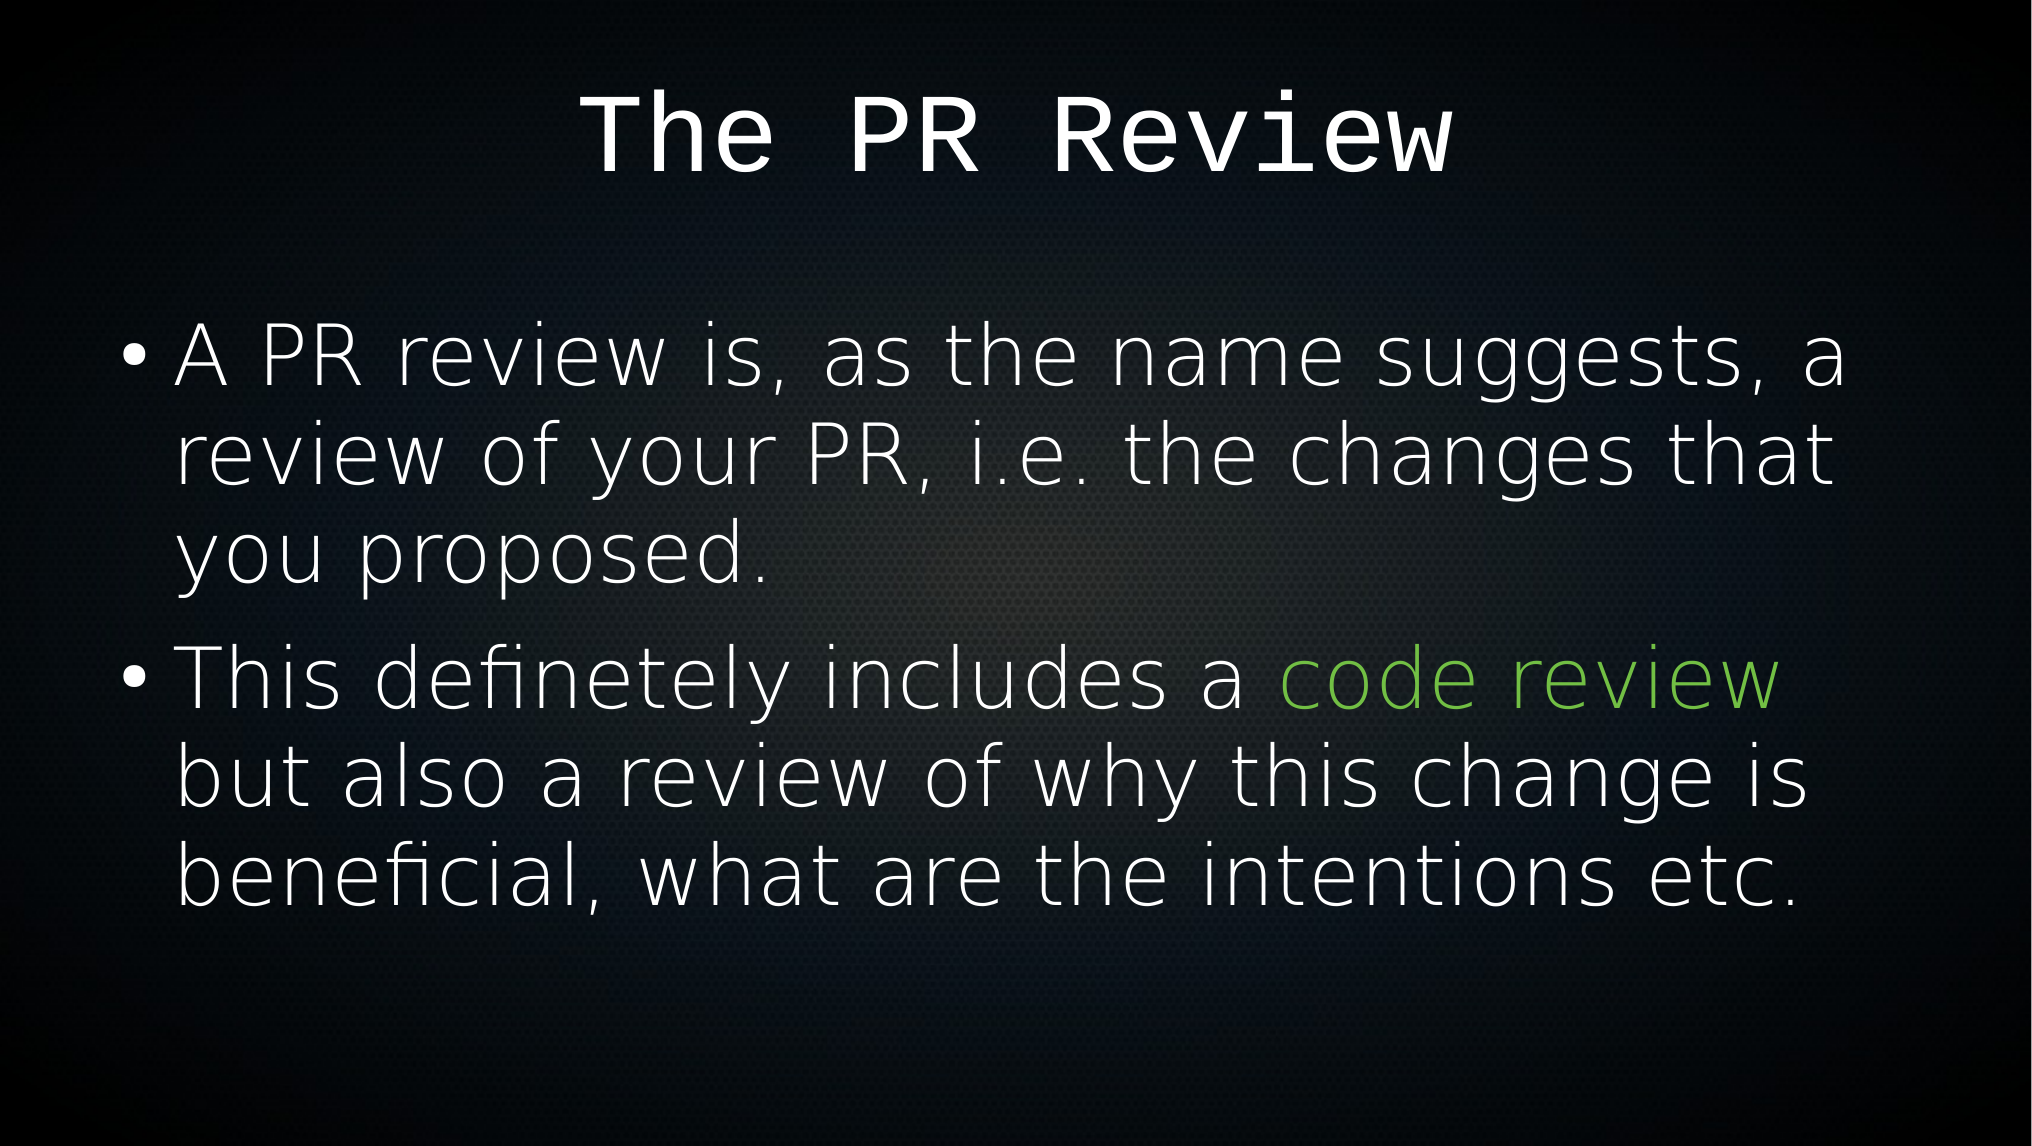

# The PR Review
A PR review is, as the name suggests, a review of your PR, i.e. the changes that you proposed.
This definetely includes a code review but also a review of why this change is beneficial, what are the intentions etc.